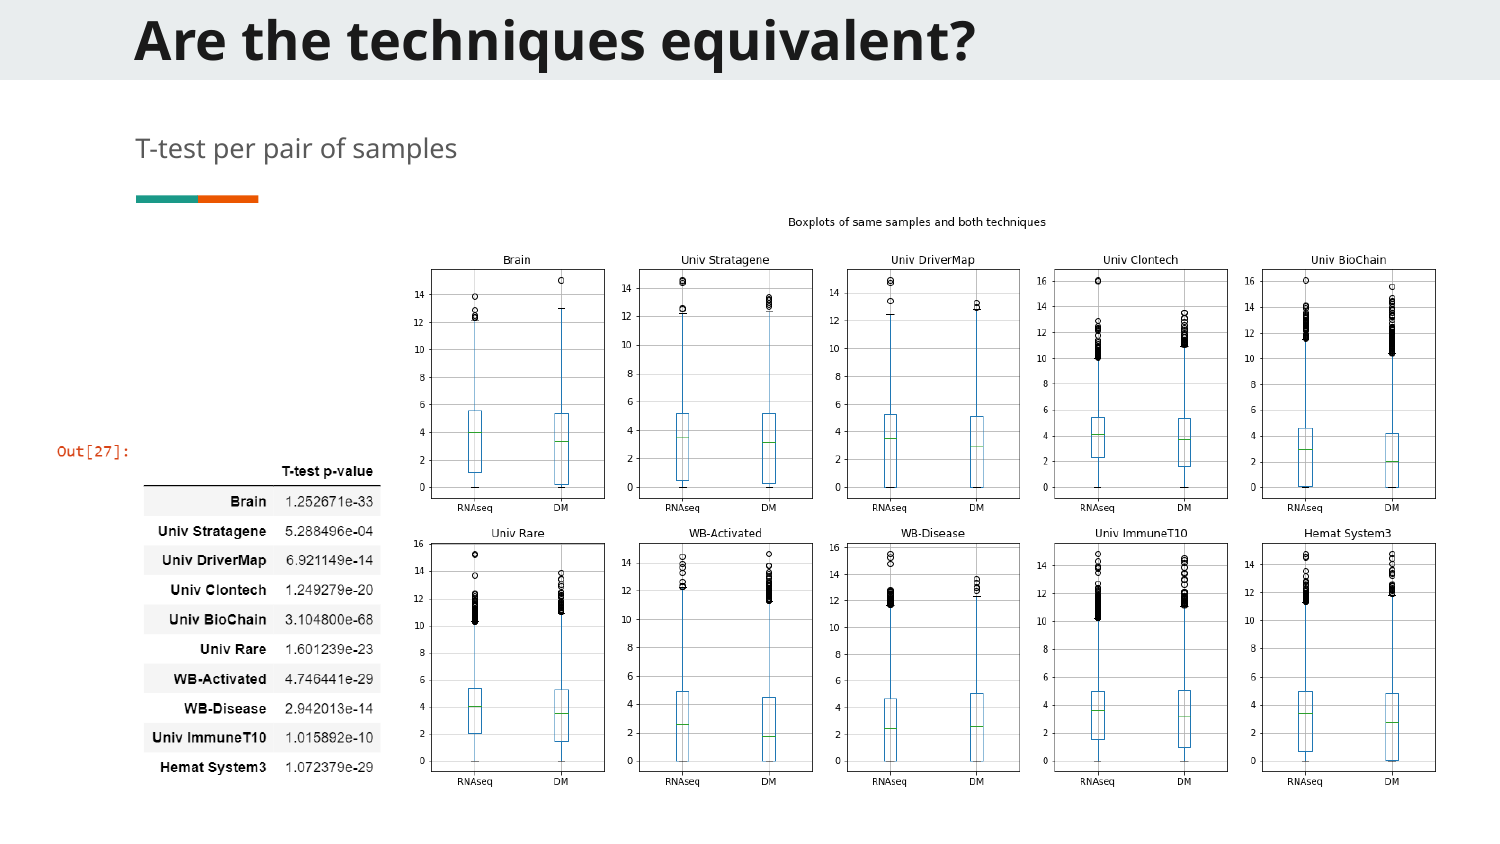

# Are the techniques equivalent?
T-test per pair of samples